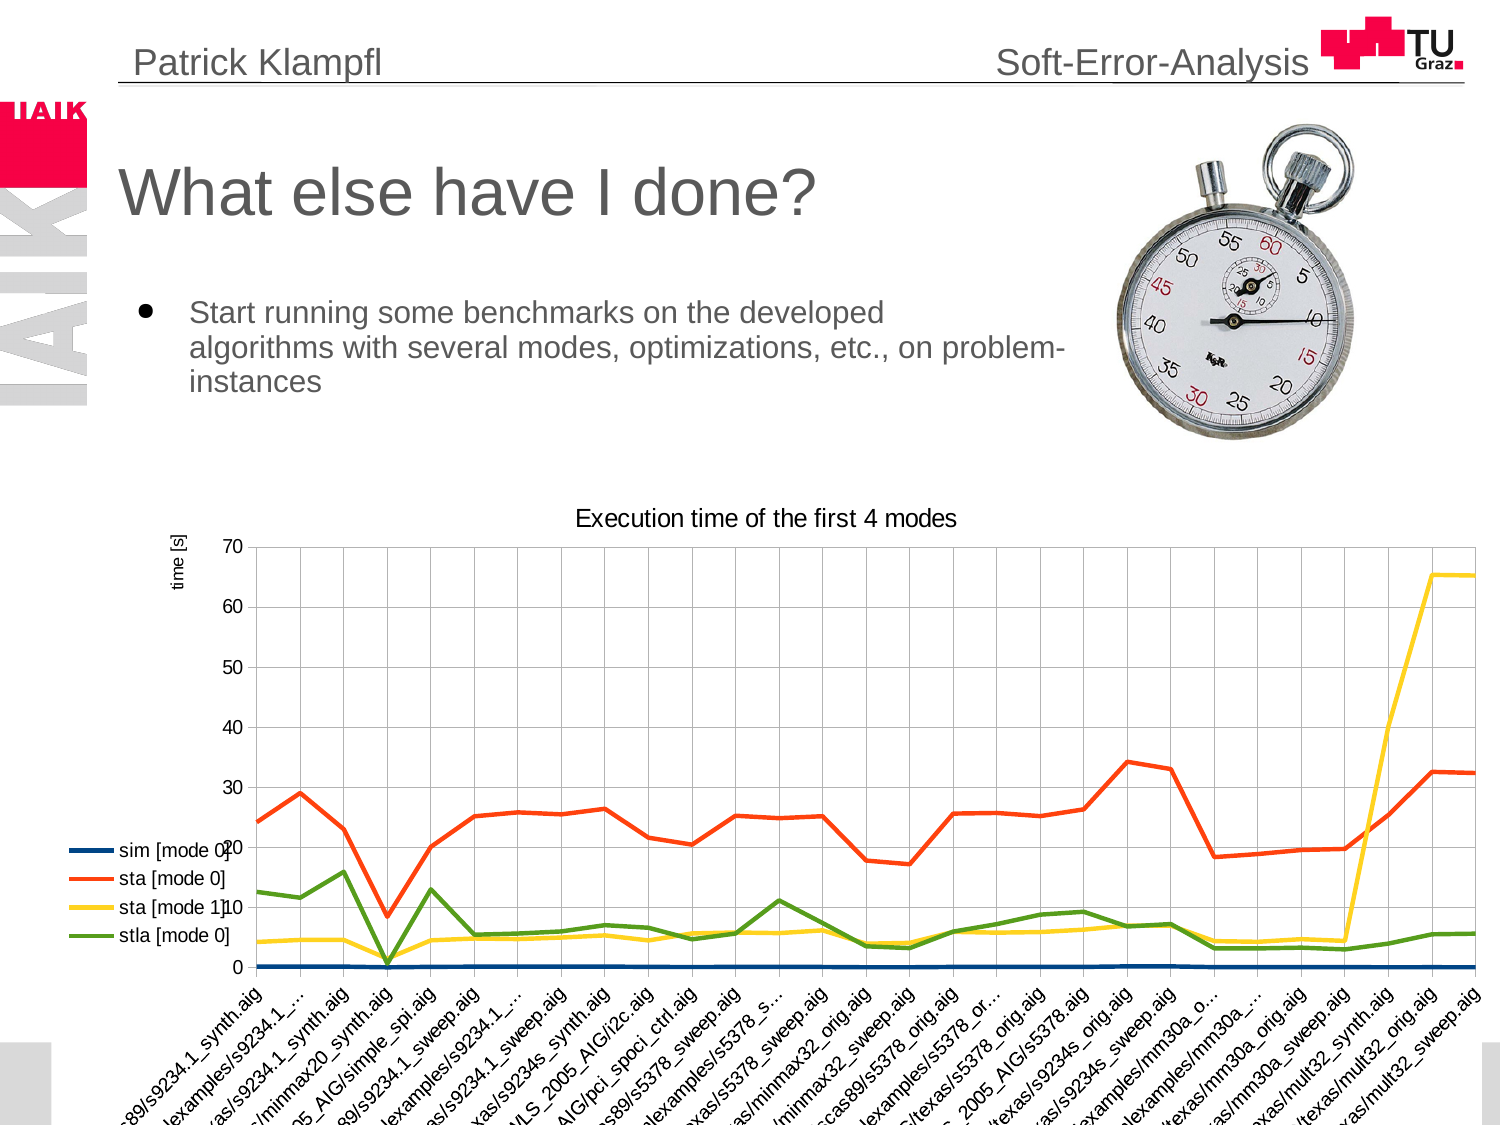

# What else have I done?
Start running some benchmarks on the developed
algorithms with several modes, optimizations, etc., on problem-
instances
### Chart: Execution time of the first 4 modes
| Category | sim [mode 0] | sta [mode 0] | sta [mode 1] | stla [mode 0] |
|---|---|---|---|---|
| IWLS_2002_AIG/iscas89/s9234.1_synth.aig | 0.142822 | 24.1788 | 4.24062 | 12.589 |
| IWLS_2002_AIG/LGSynth91/smlexamples/s9234.1_synth.aig | 0.14054 | 29.0491 | 4.58773 | 11.6061 |
| IWLS_2002_AIG/texas/s9234.1_synth.aig | 0.142868 | 23.0216 | 4.58602 | 15.9299 |
| IWLS_2002_AIG/texas/minmax20_synth.aig | 0.022566 | 8.44063 | 1.46063 | 0.62326 |
| IWLS_2005_AIG/simple_spi.aig | 0.102706 | 20.0853 | 4.50982 | 13.0038 |
| IWLS_2002_AIG/iscas89/s9234.1_sweep.aig | 0.129635 | 25.1615 | 4.81689 | 5.44761 |
| IWLS_2002_AIG/LGSynth91/smlexamples/s9234.1_sweep.aig | 0.130093 | 25.8287 | 4.72701 | 5.64913 |
| IWLS_2002_AIG/texas/s9234.1_sweep.aig | 0.129673 | 25.4816 | 4.98531 | 5.99895 |
| IWLS_2002_AIG/texas/s9234s_synth.aig | 0.150102 | 26.421 | 5.34544 | 7.0377 |
| IWLS_2005_AIG/i2c.aig | 0.094948 | 21.6056 | 4.49831 | 6.61484 |
| IWLS_2005_AIG/pci_spoci_ctrl.aig | 0.068074 | 20.4459 | 5.66735 | 4.68259 |
| IWLS_2002_AIG/iscas89/s5378_sweep.aig | 0.08667 | 25.2651 | 5.82183 | 5.64406 |
| IWLS_2002_AIG/LGSynth91/smlexamples/s5378_sweep.aig | 0.086026 | 24.8457 | 5.71175 | 11.179 |
| IWLS_2002_AIG/texas/s5378_sweep.aig | 0.081674 | 25.1863 | 6.17787 | 7.397 |
| IWLS_2002_AIG/texas/minmax32_orig.aig | 0.037504 | 17.8062 | 3.94902 | 3.52053 |
| IWLS_2002_AIG/texas/minmax32_sweep.aig | 0.037494 | 17.1831 | 4.09223 | 3.21763 |
| IWLS_2002_AIG/iscas89/s5378_orig.aig | 0.087871 | 25.6243 | 5.92422 | 5.97037 |
| IWLS_2002_AIG/LGSynth91/smlexamples/s5378_orig.aig | 0.087242 | 25.7211 | 5.78942 | 7.21246 |
| IWLS_2002_AIG/texas/s5378_orig.aig | 0.092776 | 25.2002 | 5.89707 | 8.79343 |
| IWLS_2005_AIG/s5378.aig | 0.093895 | 26.3263 | 6.29174 | 9.27787 |
| IWLS_2002_AIG/texas/s9234s_orig.aig | 0.179624 | 34.2564 | 6.97554 | 6.8206 |
| IWLS_2002_AIG/texas/s9234s_sweep.aig | 0.179455 | 33.0342 | 6.96247 | 7.2277 |
| IWLS_2002_AIG/LGSynth91/smlexamples/mm30a_orig.aig | 0.048209 | 18.3787 | 4.39167 | 3.18382 |
| IWLS_2002_AIG/LGSynth91/smlexamples/mm30a_sweep.aig | 0.048193 | 18.8794 | 4.2755 | 3.16709 |
| IWLS_2002_AIG/texas/mm30a_orig.aig | 0.04799 | 19.5709 | 4.71352 | 3.29128 |
| IWLS_2002_AIG/texas/mm30a_sweep.aig | 0.048127 | 19.7417 | 4.41967 | 2.99568 |
| IWLS_2002_AIG/texas/mult32_synth.aig | 0.028868 | 25.3958 | 40.2173 | 3.97907 |
| IWLS_2002_AIG/texas/mult32_orig.aig | 0.03977 | 32.5711 | 65.3742 | 5.51259 |
| IWLS_2002_AIG/texas/mult32_sweep.aig | 0.036498 | 32.3813 | 65.254 | 5.63296 |